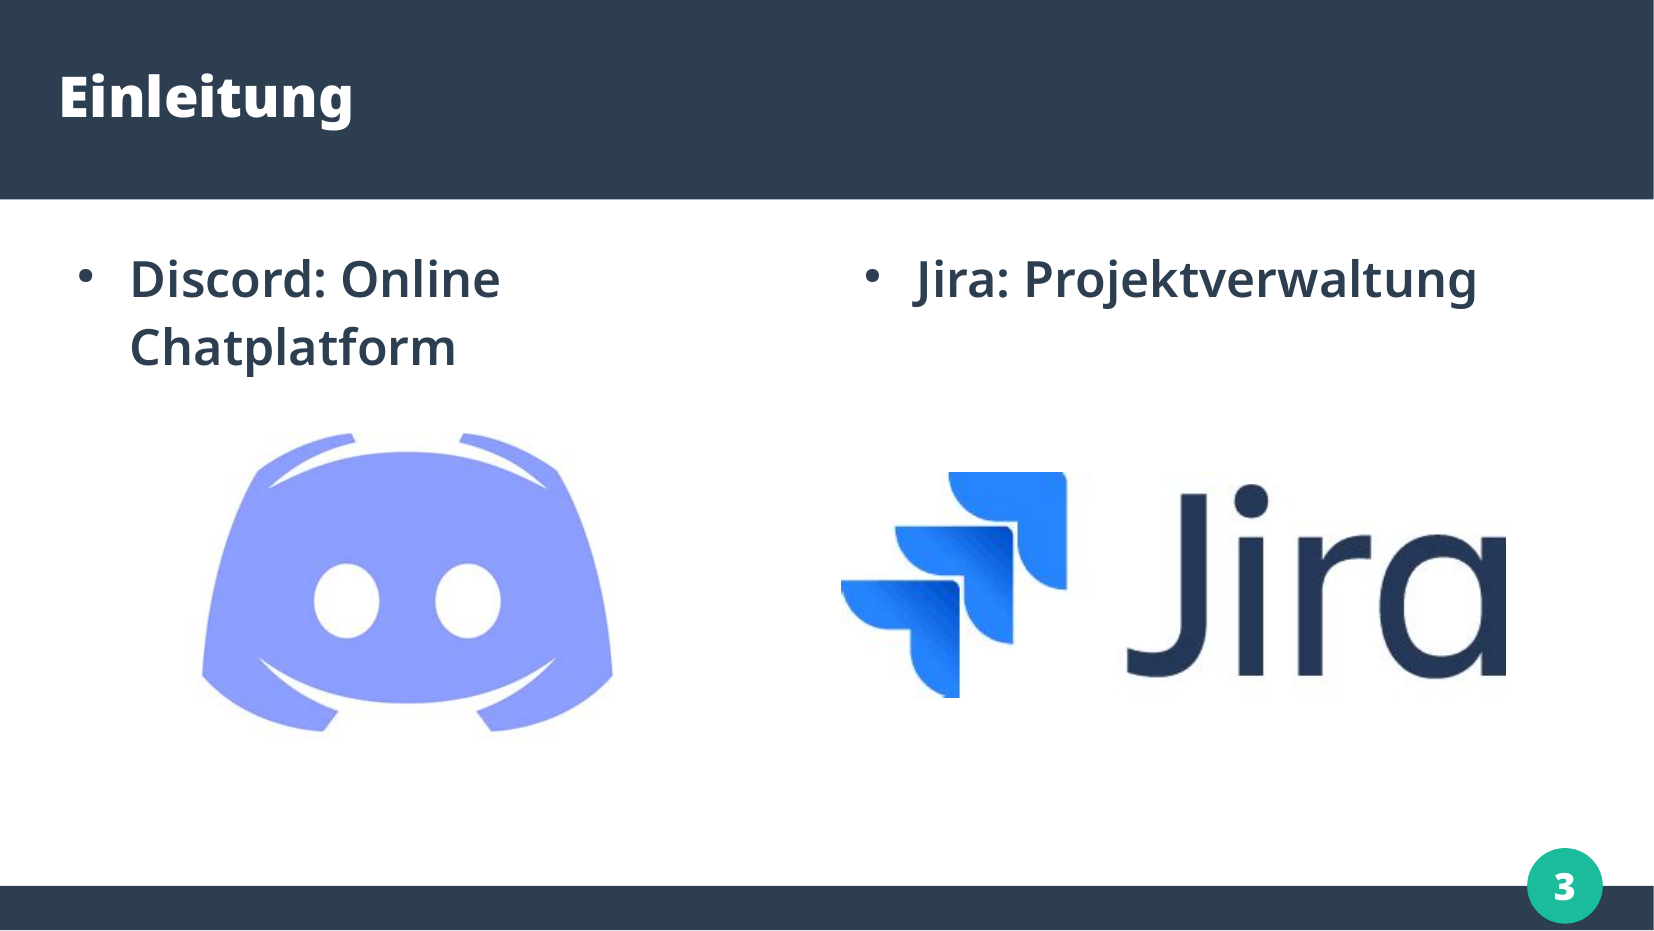

# Einleitung
Discord: Online Chatplatform
Jira: Projektverwaltung